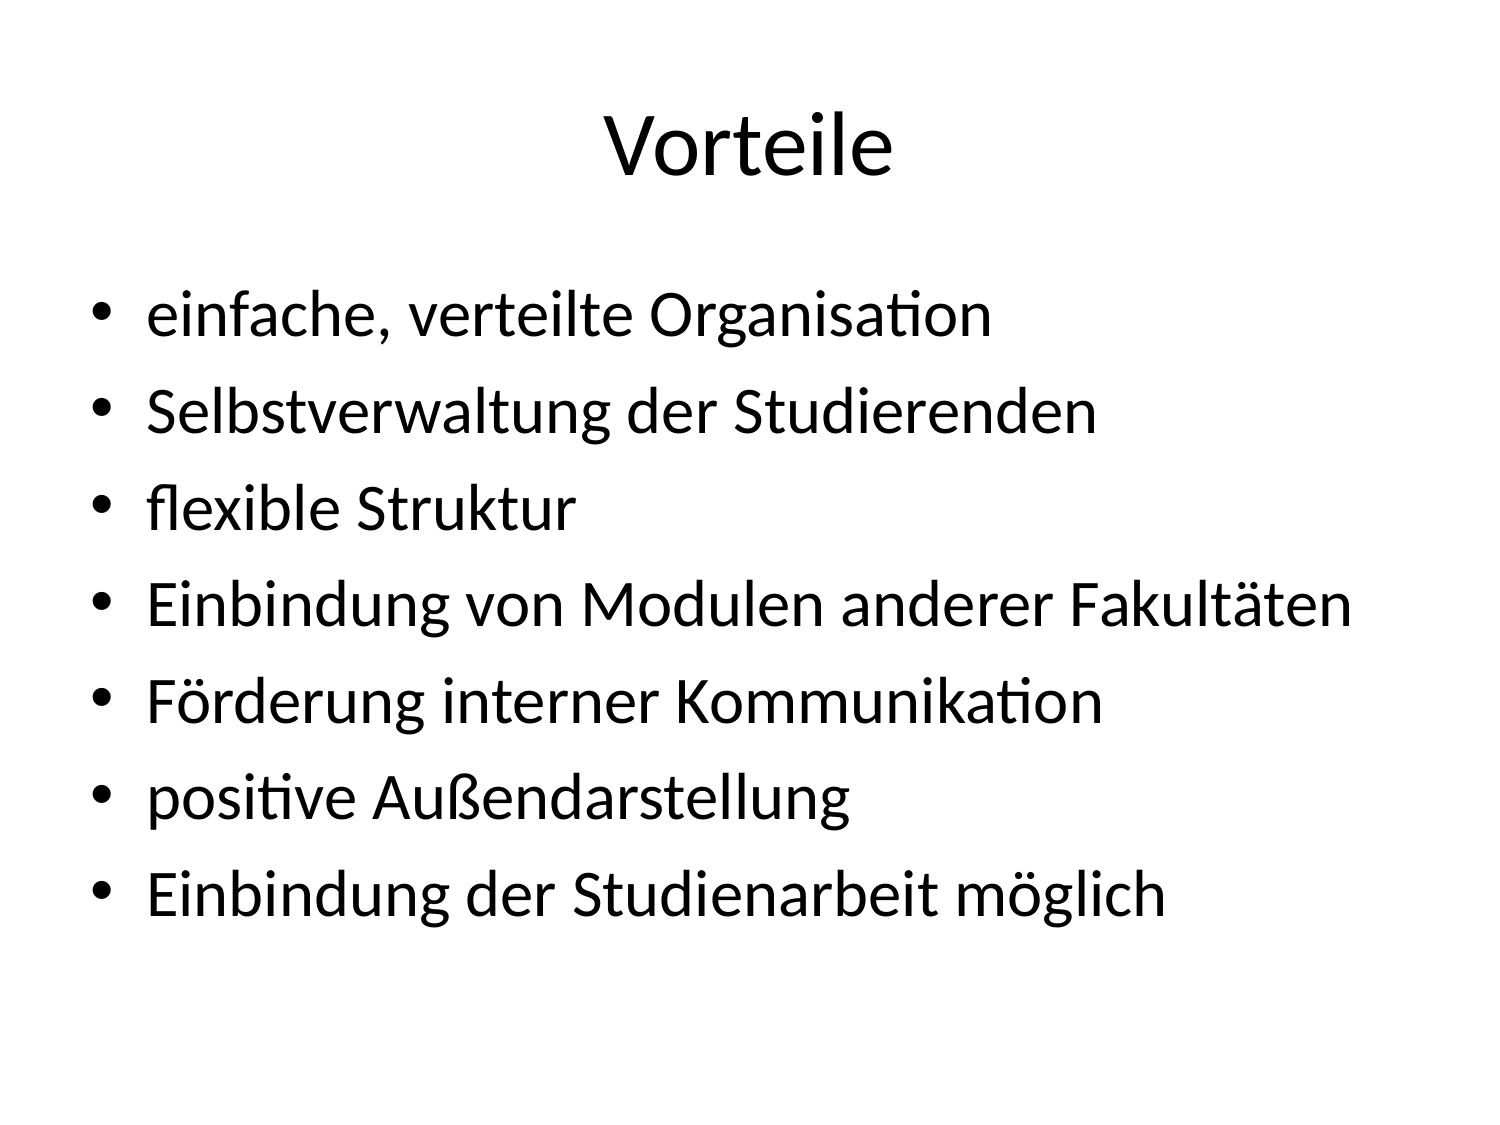

# Vorteile
einfache, verteilte Organisation
Selbstverwaltung der Studierenden
flexible Struktur
Einbindung von Modulen anderer Fakultäten
Förderung interner Kommunikation
positive Außendarstellung
Einbindung der Studienarbeit möglich